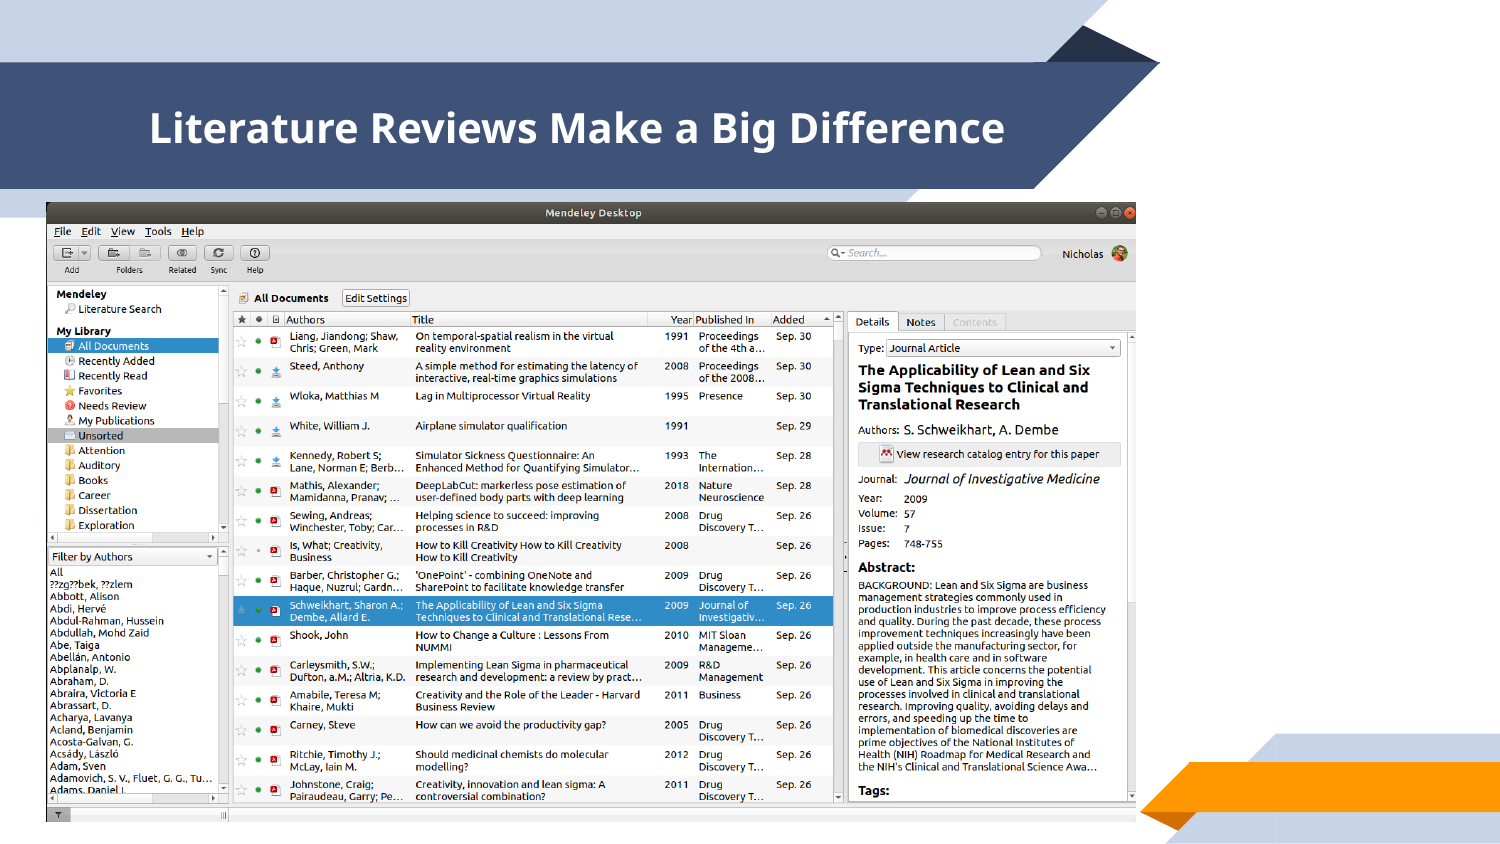

# Literature Reviews Make a Big Difference